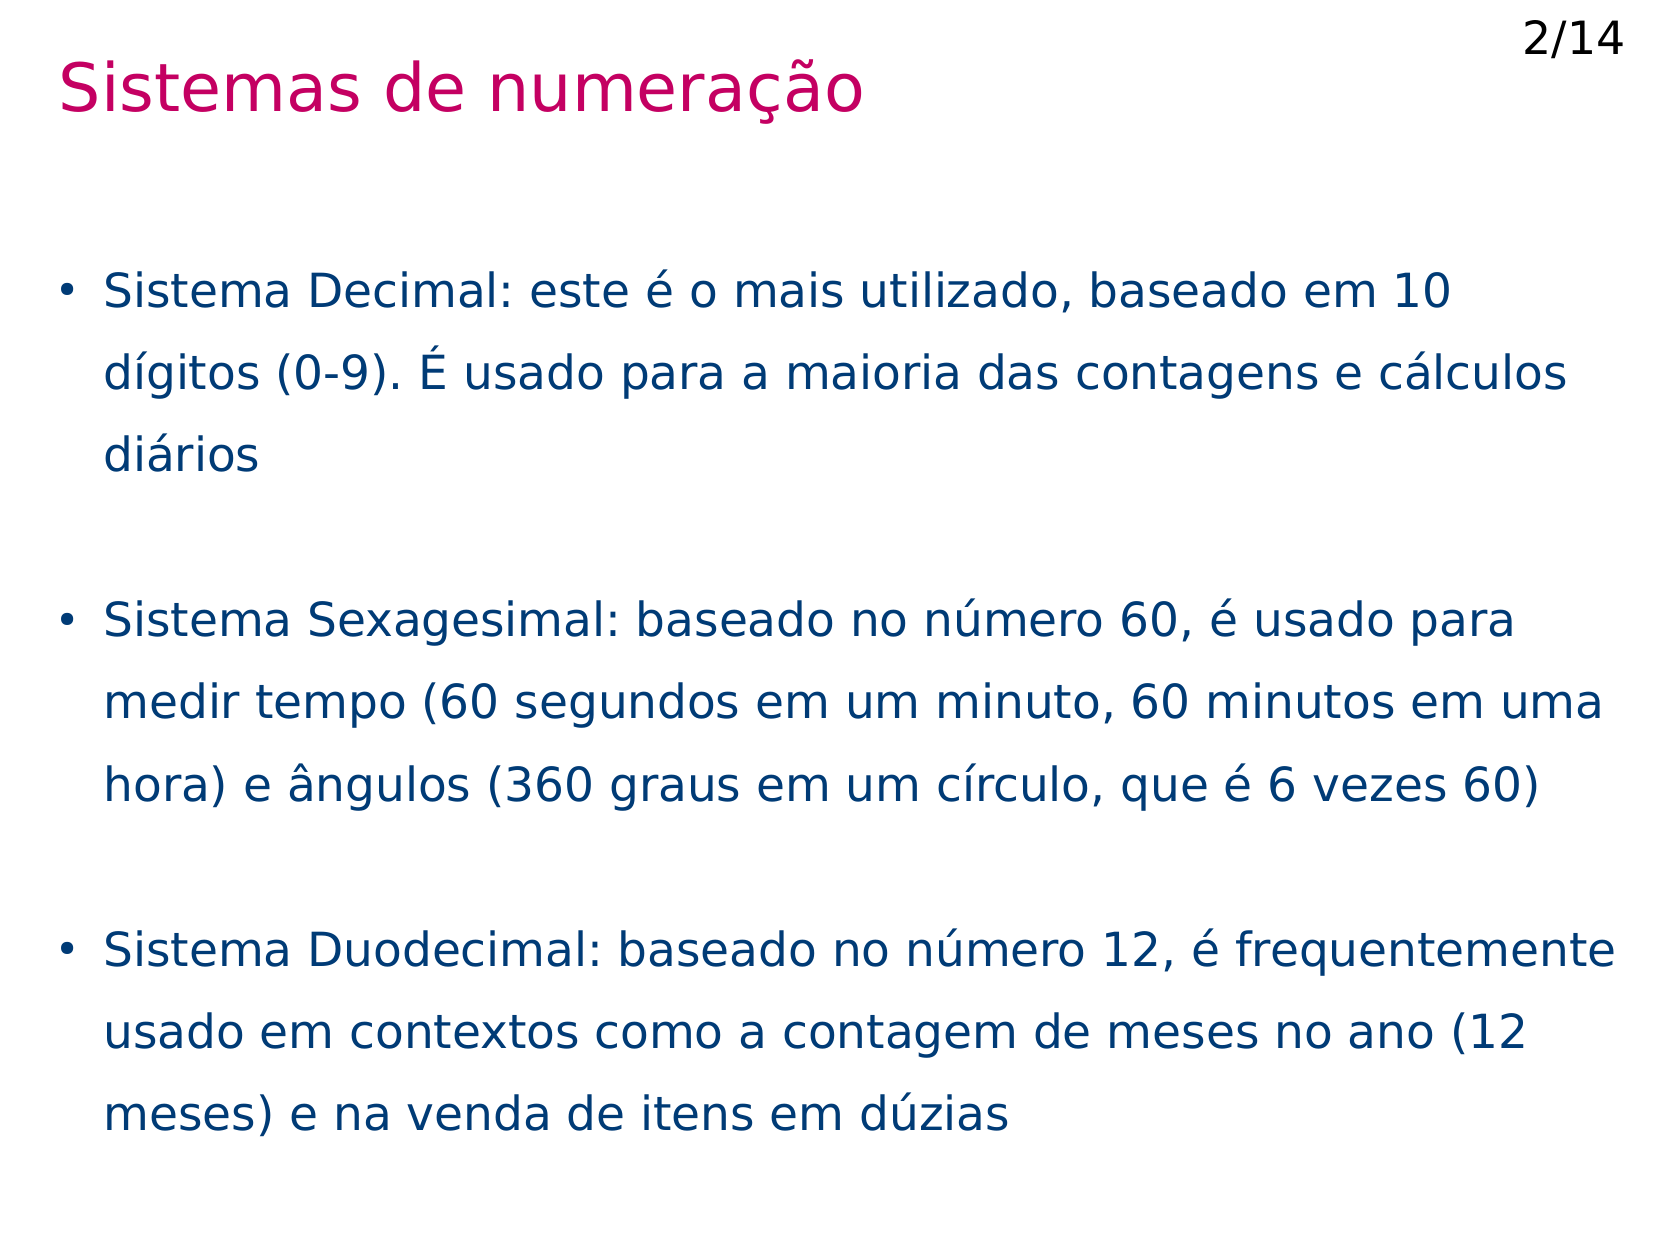

2
# Sistemas de numeração
Sistema Decimal: este é o mais utilizado, baseado em 10 dígitos (0-9). É usado para a maioria das contagens e cálculos diários
Sistema Sexagesimal: baseado no número 60, é usado para medir tempo (60 segundos em um minuto, 60 minutos em uma hora) e ângulos (360 graus em um círculo, que é 6 vezes 60)
Sistema Duodecimal: baseado no número 12, é frequentemente usado em contextos como a contagem de meses no ano (12 meses) e na venda de itens em dúzias